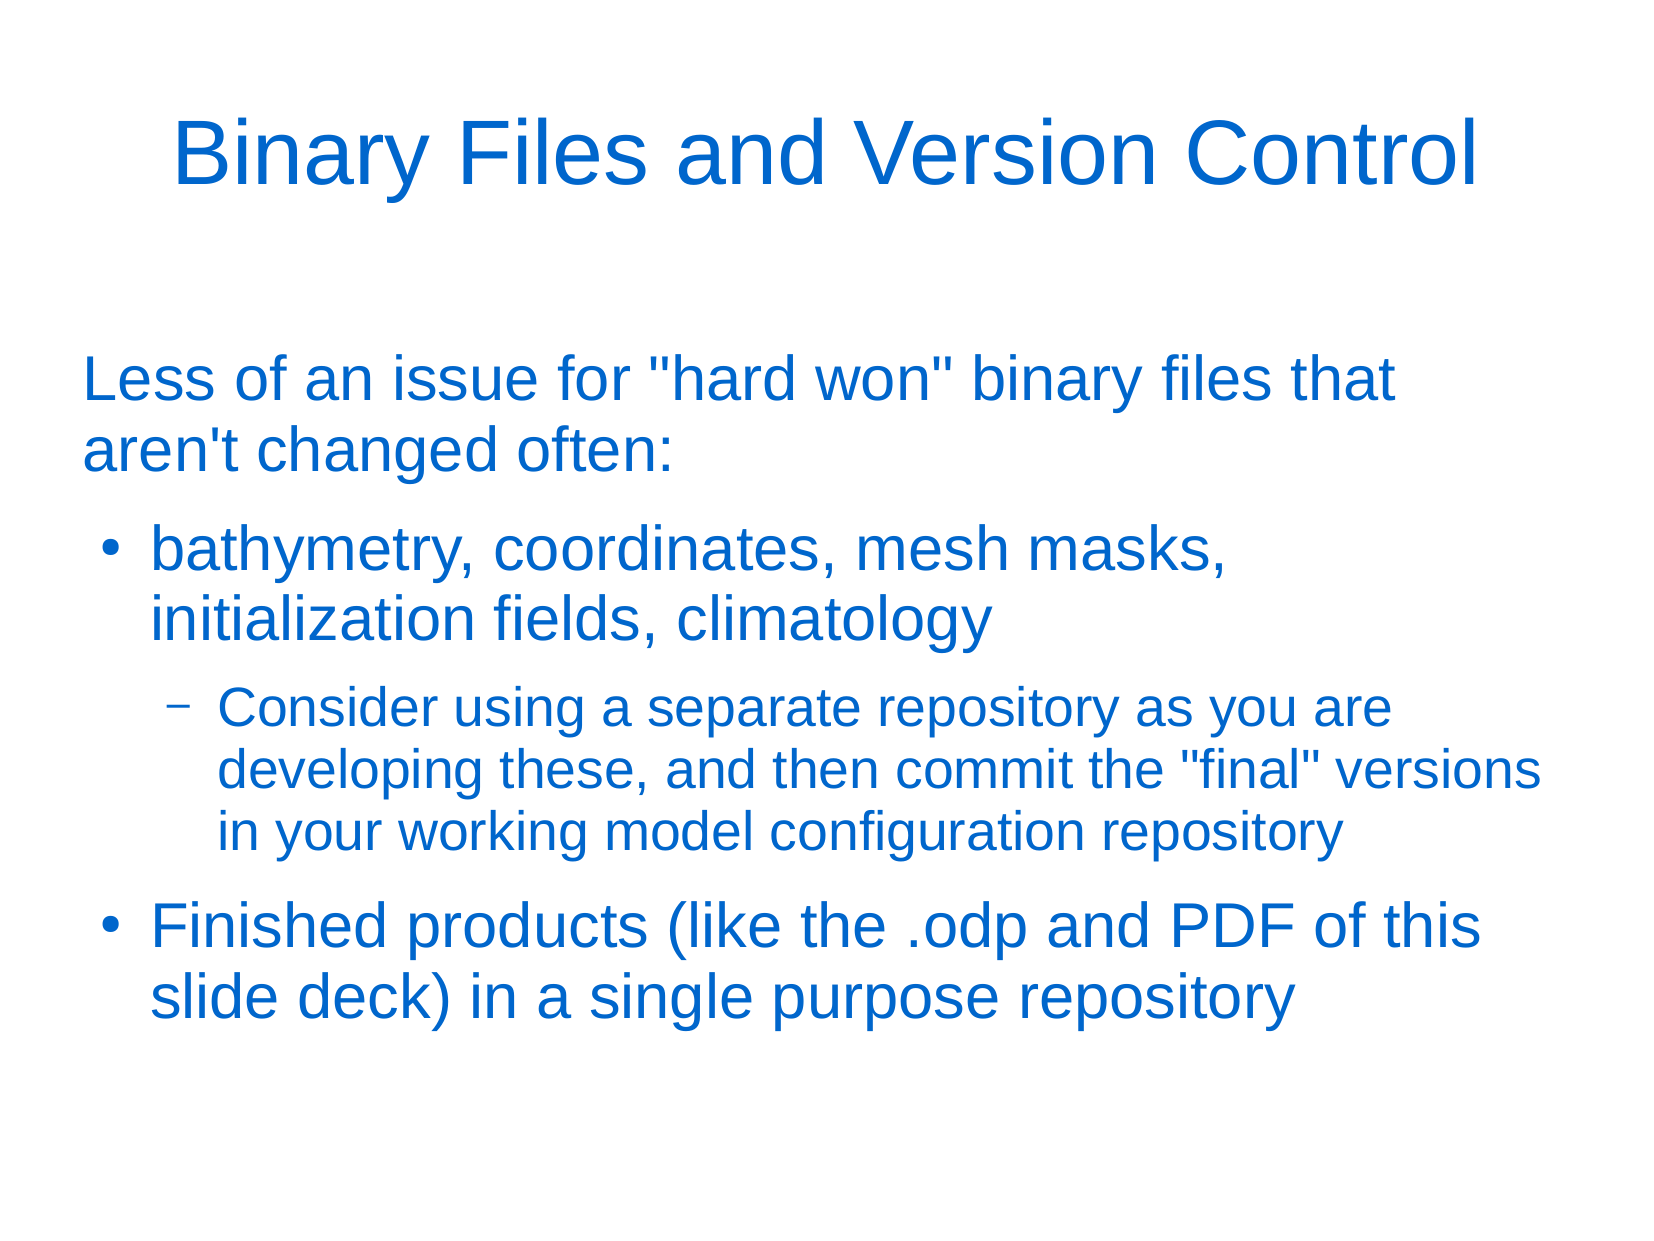

# Binary Files and Version Control
Less of an issue for "hard won" binary files that aren't changed often:
bathymetry, coordinates, mesh masks, initialization fields, climatology
Consider using a separate repository as you are developing these, and then commit the "final" versions in your working model configuration repository
Finished products (like the .odp and PDF of this slide deck) in a single purpose repository